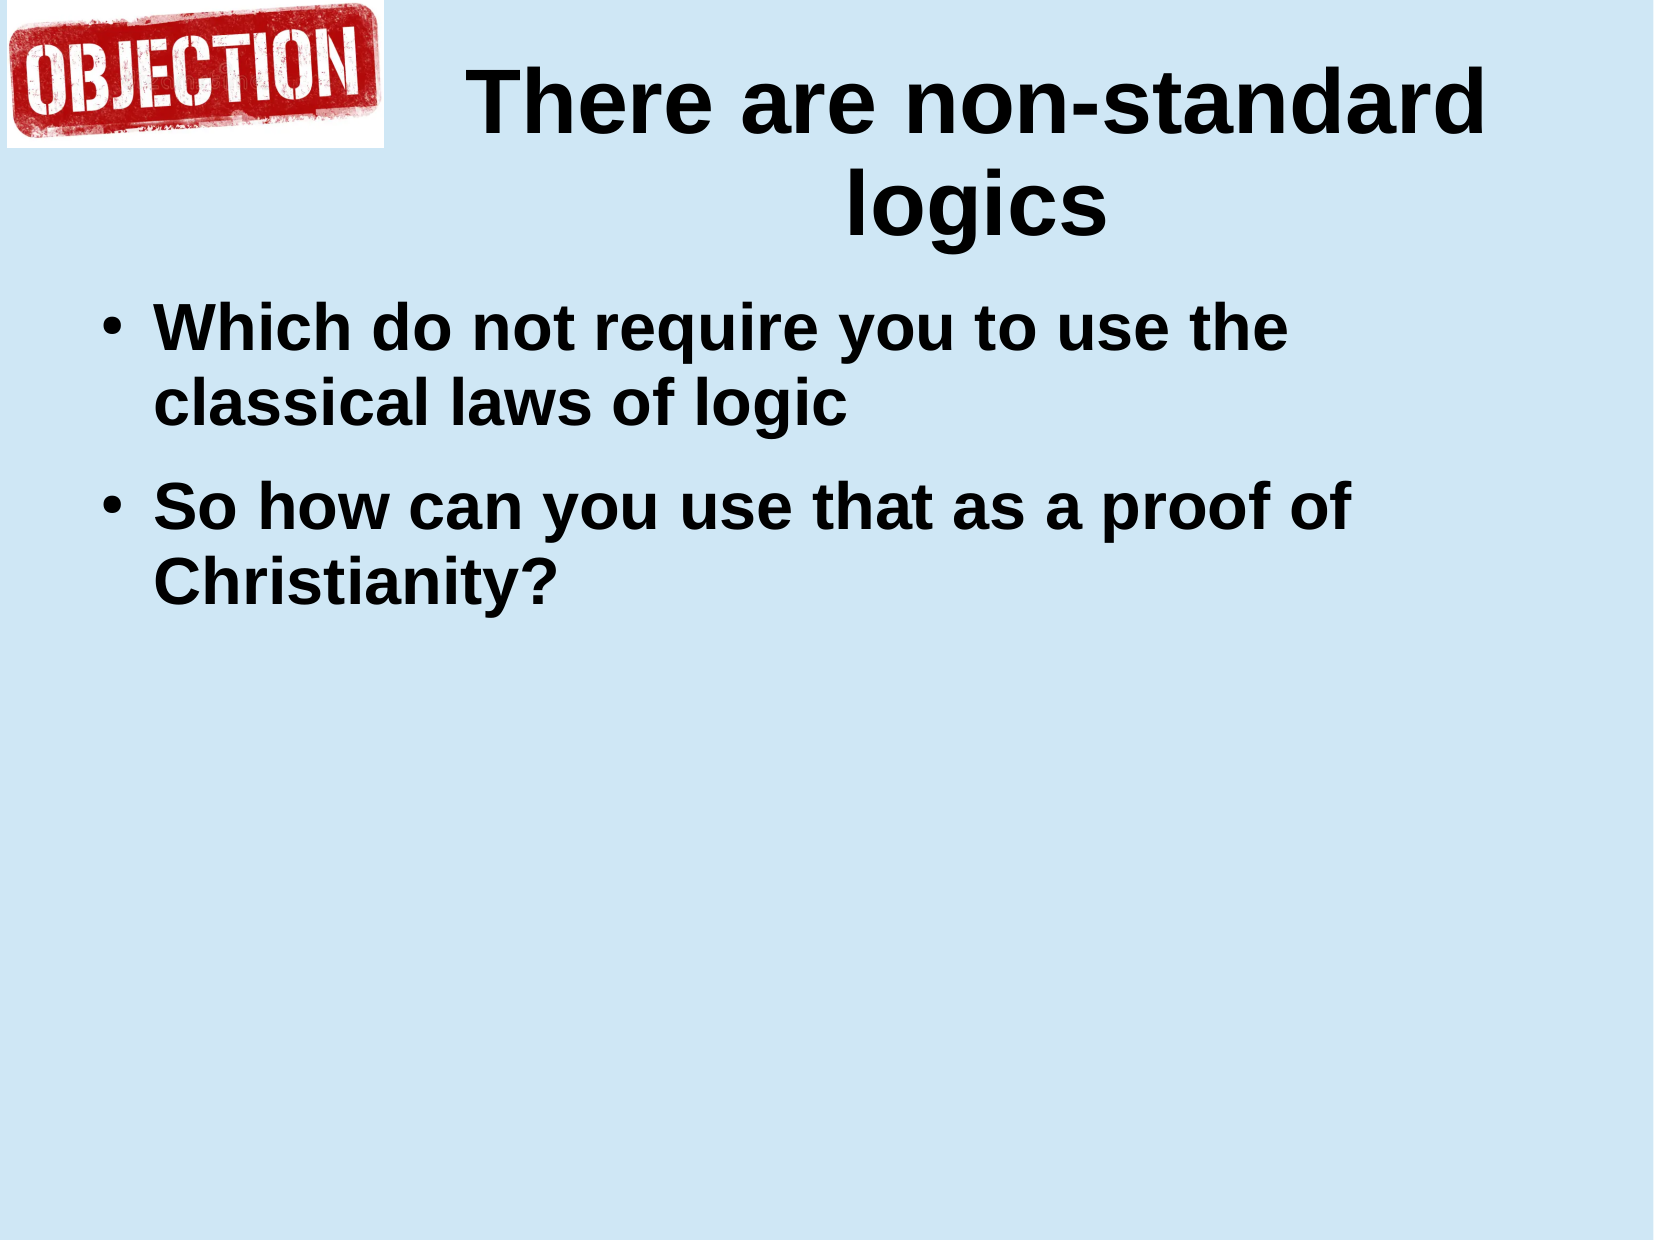

# There are non-standard logics
Which do not require you to use the
classical laws of logic
So how can you use that as a proof of Christianity?